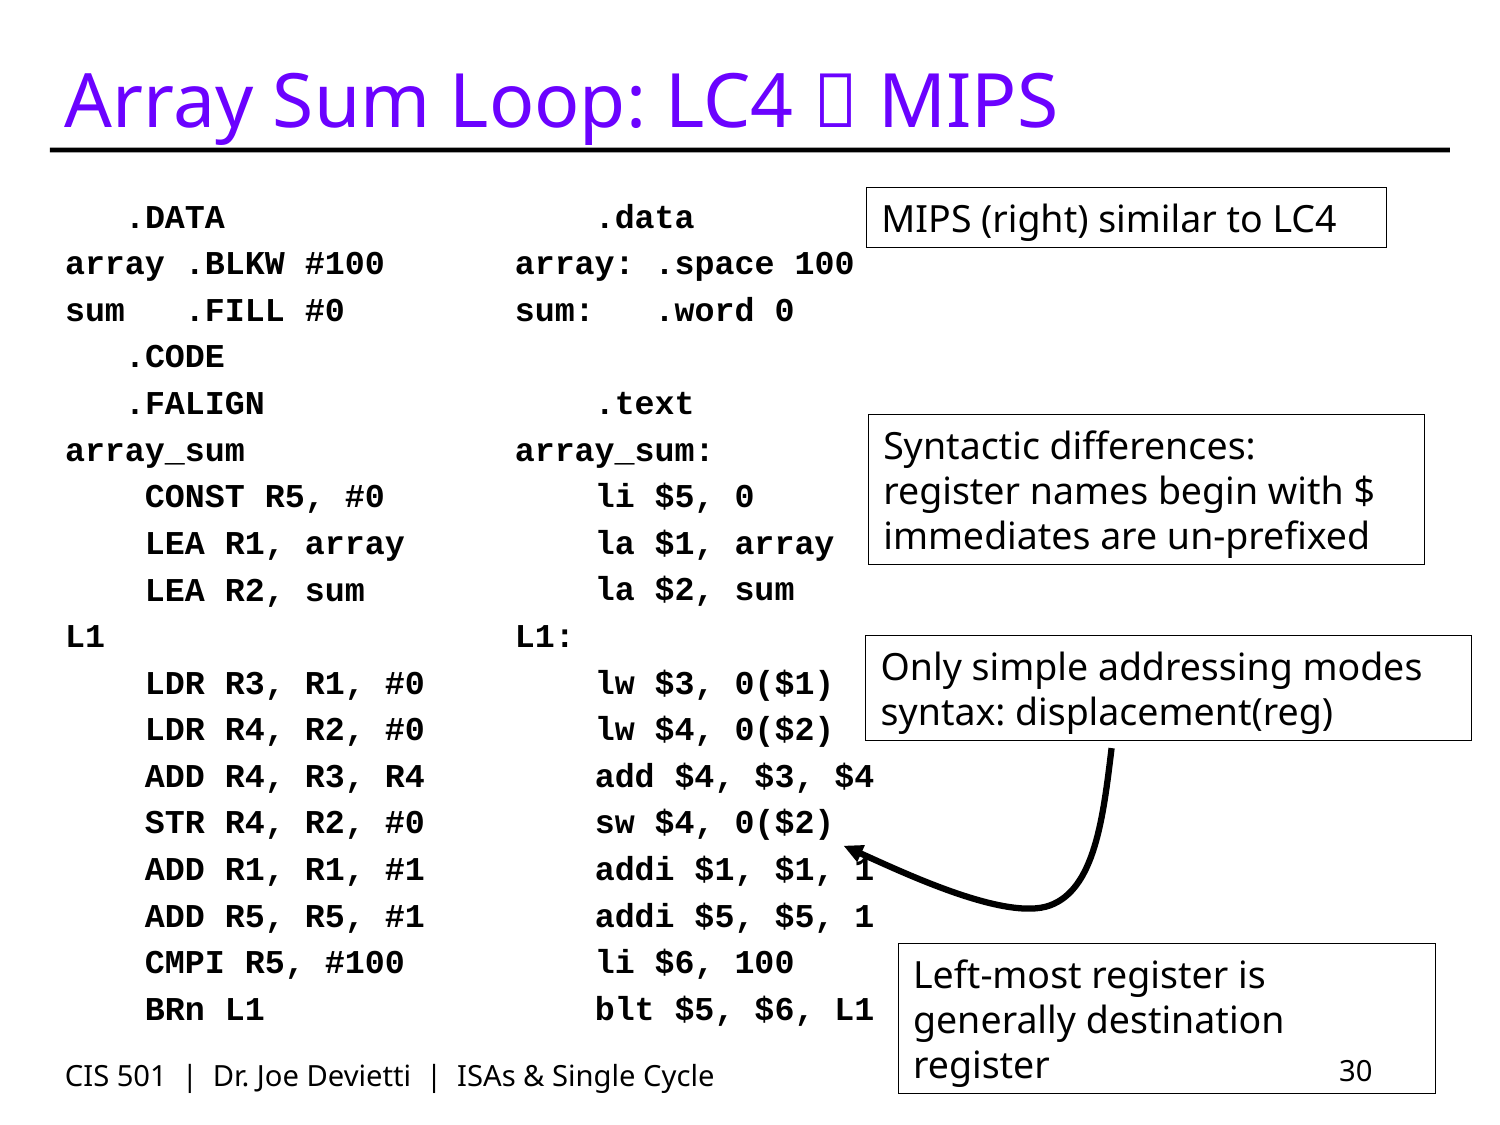

Array Sum Loop: LC4  MIPS
 .DATA
array .BLKW #100
sum .FILL #0
 .CODE
 .FALIGN
array_sum
 CONST R5, #0
 LEA R1, array
 LEA R2, sum
L1
 LDR R3, R1, #0
 LDR R4, R2, #0
 ADD R4, R3, R4
 STR R4, R2, #0
 ADD R1, R1, #1
 ADD R5, R5, #1
 CMPI R5, #100
 BRn L1
 .data
array: .space 100
sum: .word 0
 .text
array_sum:
 li $5, 0
 la $1, array
 la $2, sum
L1:
 lw $3, 0($1)
 lw $4, 0($2)
 add $4, $3, $4
 sw $4, 0($2)
 addi $1, $1, 1
 addi $5, $5, 1
 li $6, 100
 blt $5, $6, L1
MIPS (right) similar to LC4
Syntactic differences:
register names begin with $
immediates are un-prefixed
Only simple addressing modes
syntax: displacement(reg)
Left-most register is generally destination register
CIS 501 | Dr. Joe Devietti | ISAs & Single Cycle